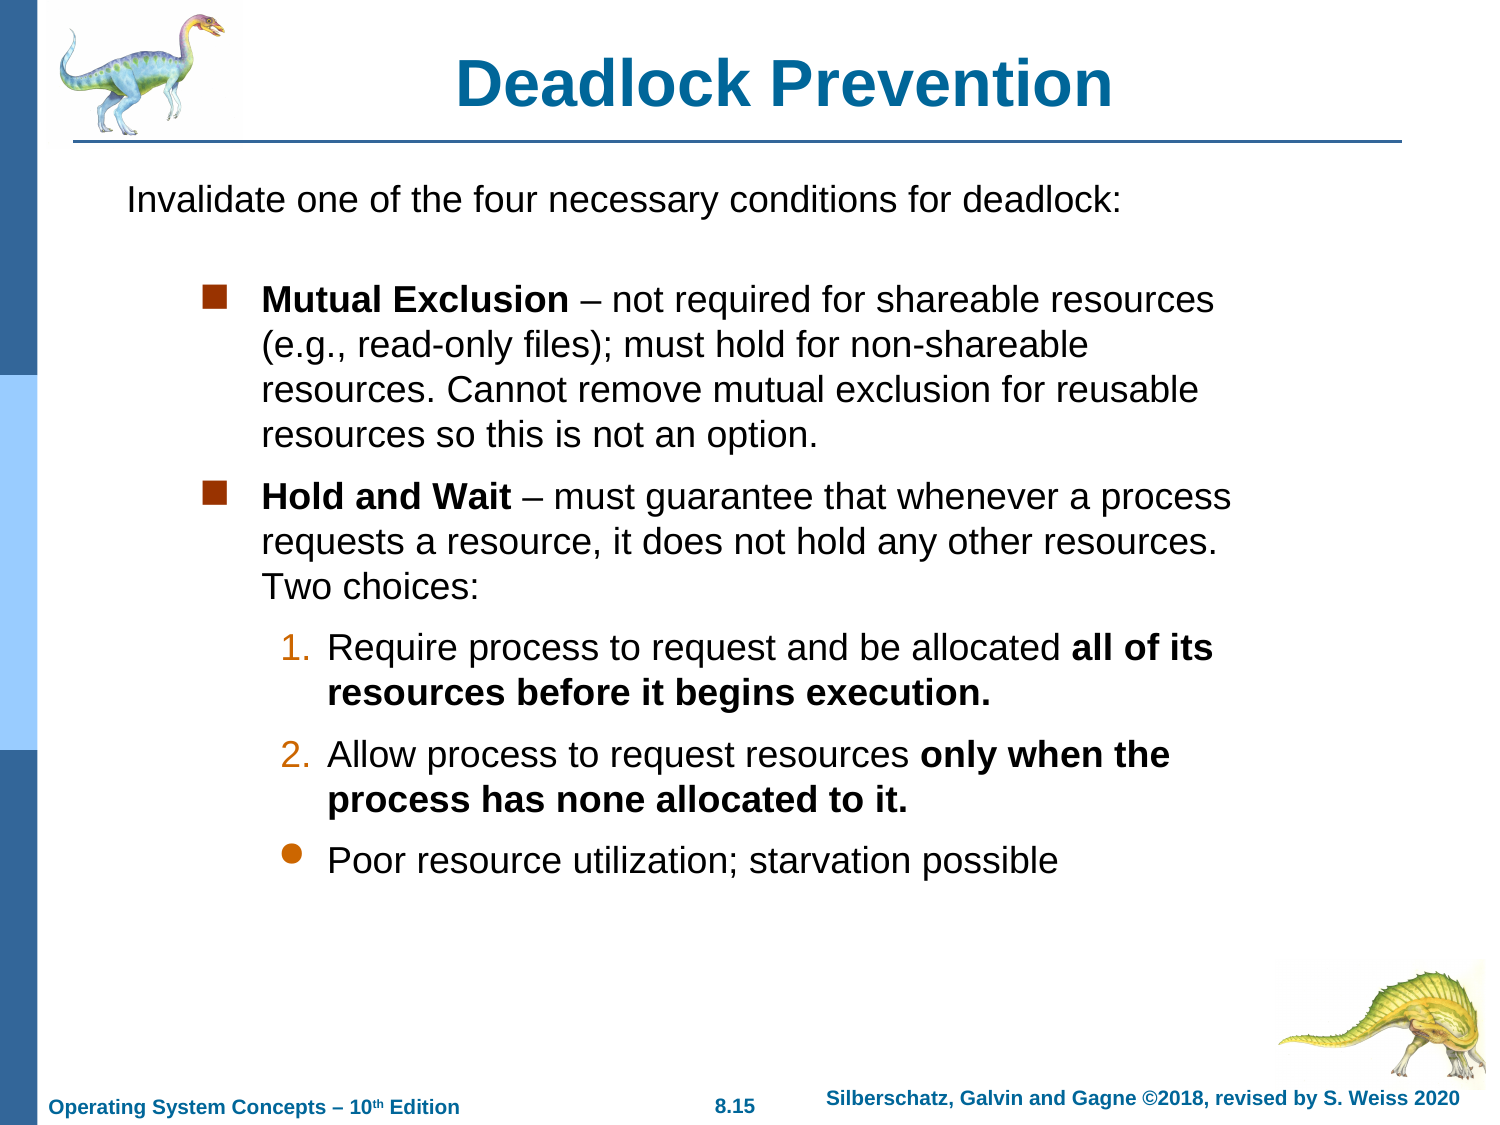

# Deadlock Prevention
Invalidate one of the four necessary conditions for deadlock:
Mutual Exclusion – not required for shareable resources (e.g., read-only files); must hold for non-shareable resources. Cannot remove mutual exclusion for reusable resources so this is not an option.
Hold and Wait – must guarantee that whenever a process requests a resource, it does not hold any other resources. Two choices:
Require process to request and be allocated all of its resources before it begins execution.
Allow process to request resources only when the process has none allocated to it.
Poor resource utilization; starvation possible